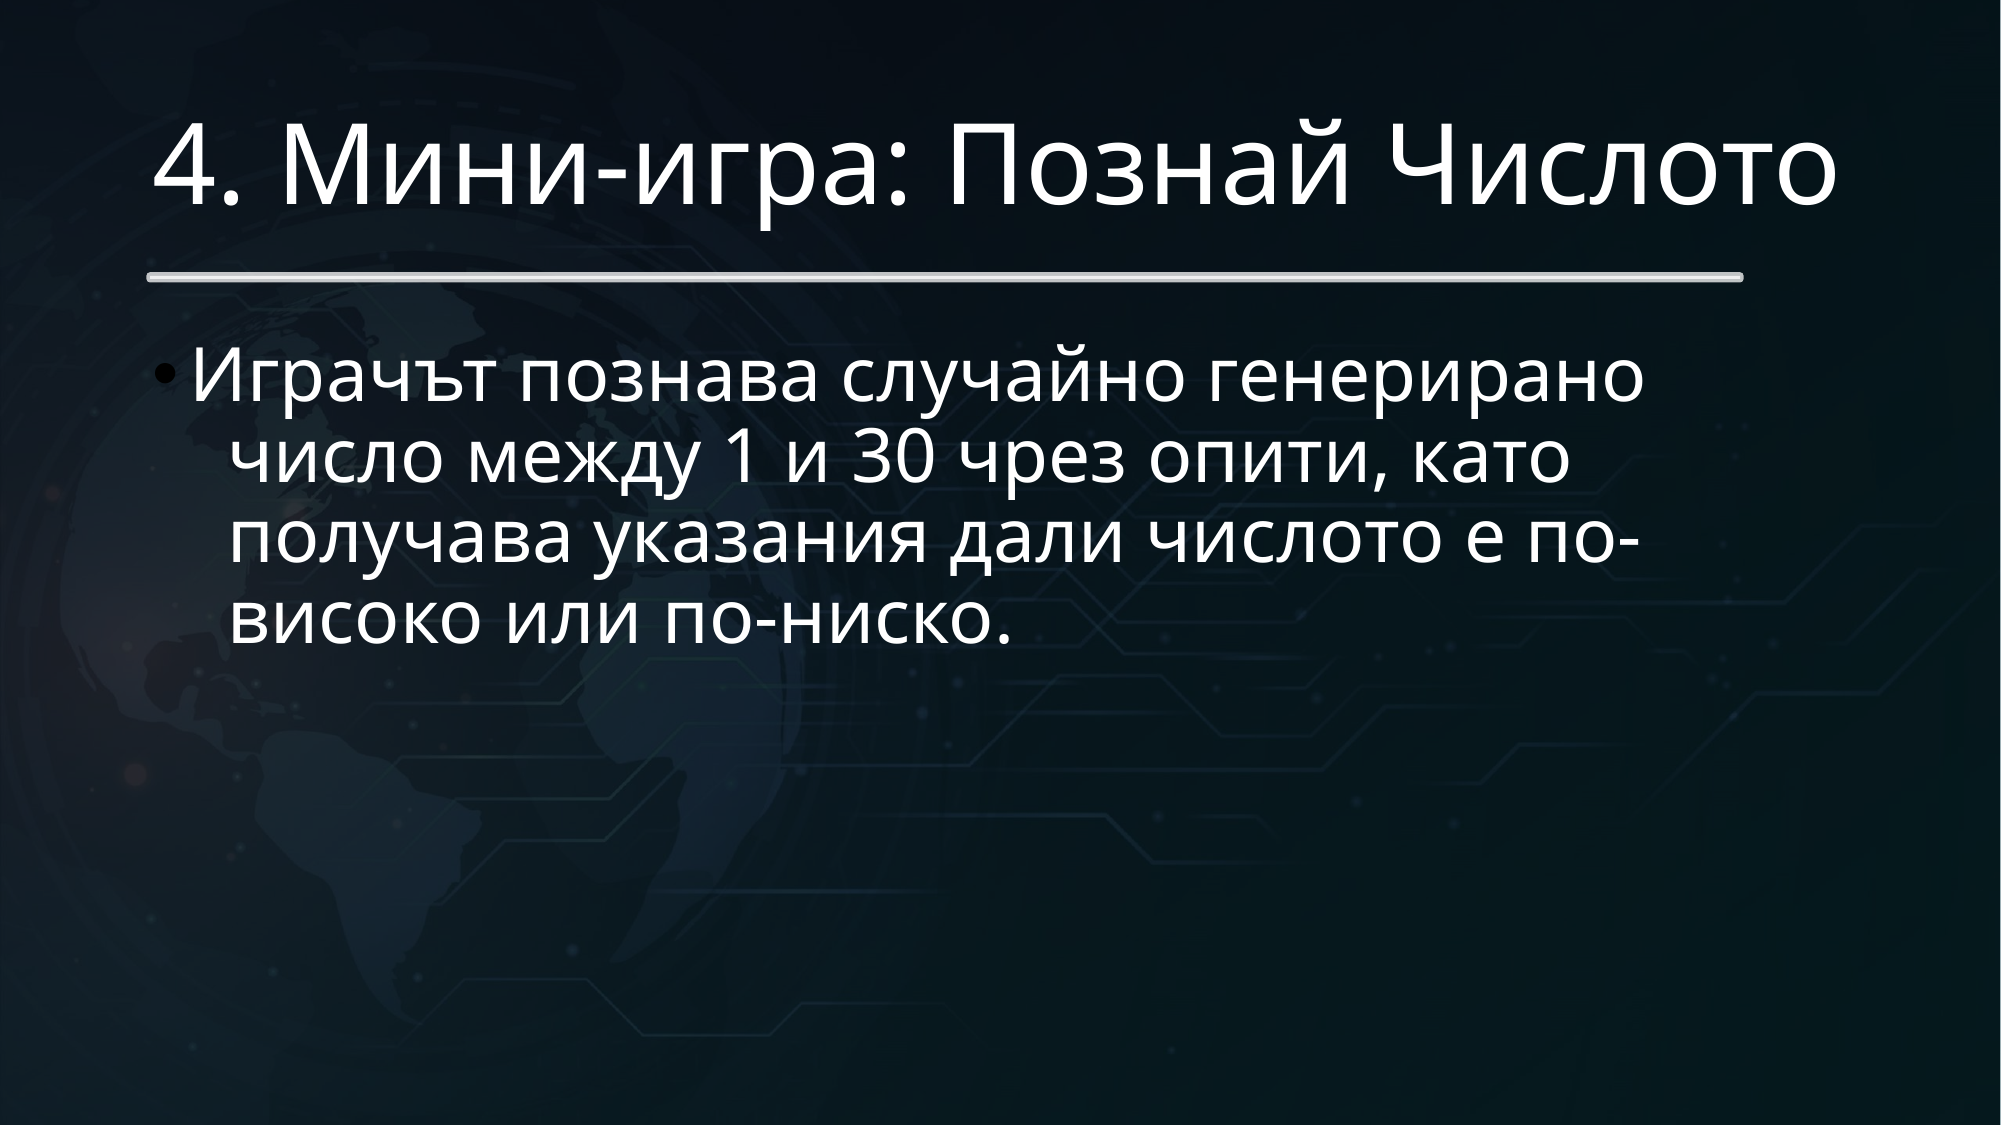

# 4. Мини-игра: Познай Числото
Играчът познава случайно генерирано число между 1 и 30 чрез опити, като получава указания дали числото е по-високо или по-ниско.